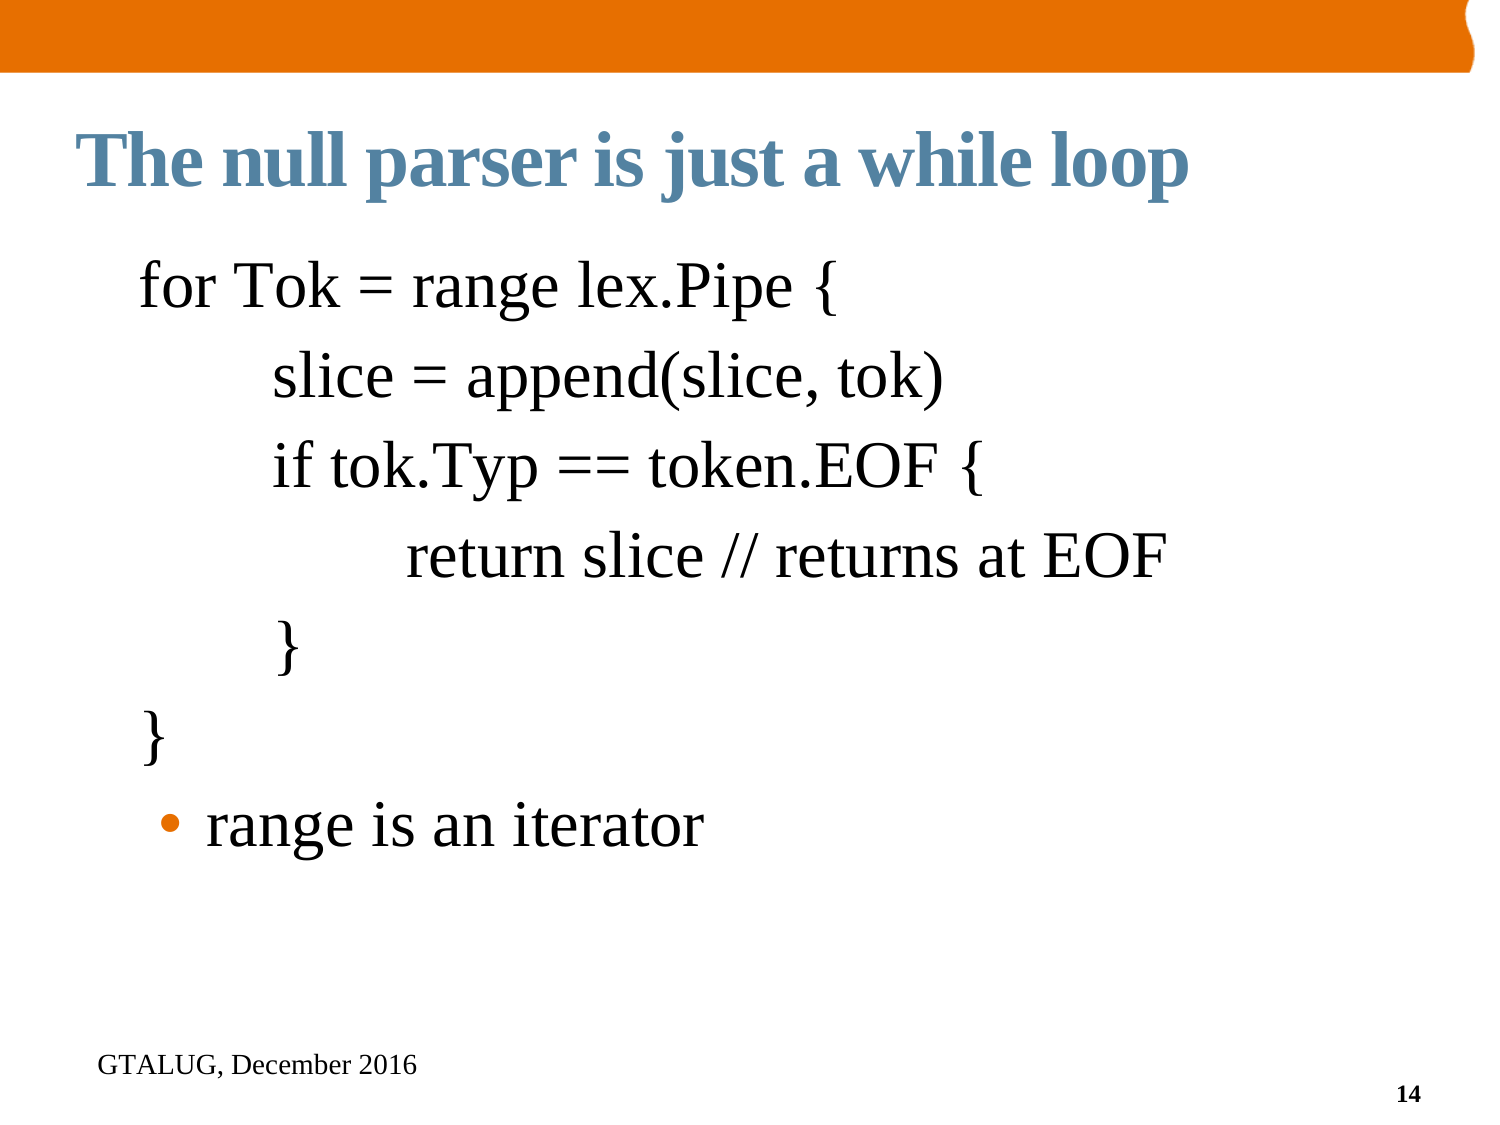

# The null parser is just a while loop
for Tok = range lex.Pipe {
 slice = append(slice, tok)
 if tok.Typ == token.EOF {
 return slice // returns at EOF
 }
}
range is an iterator